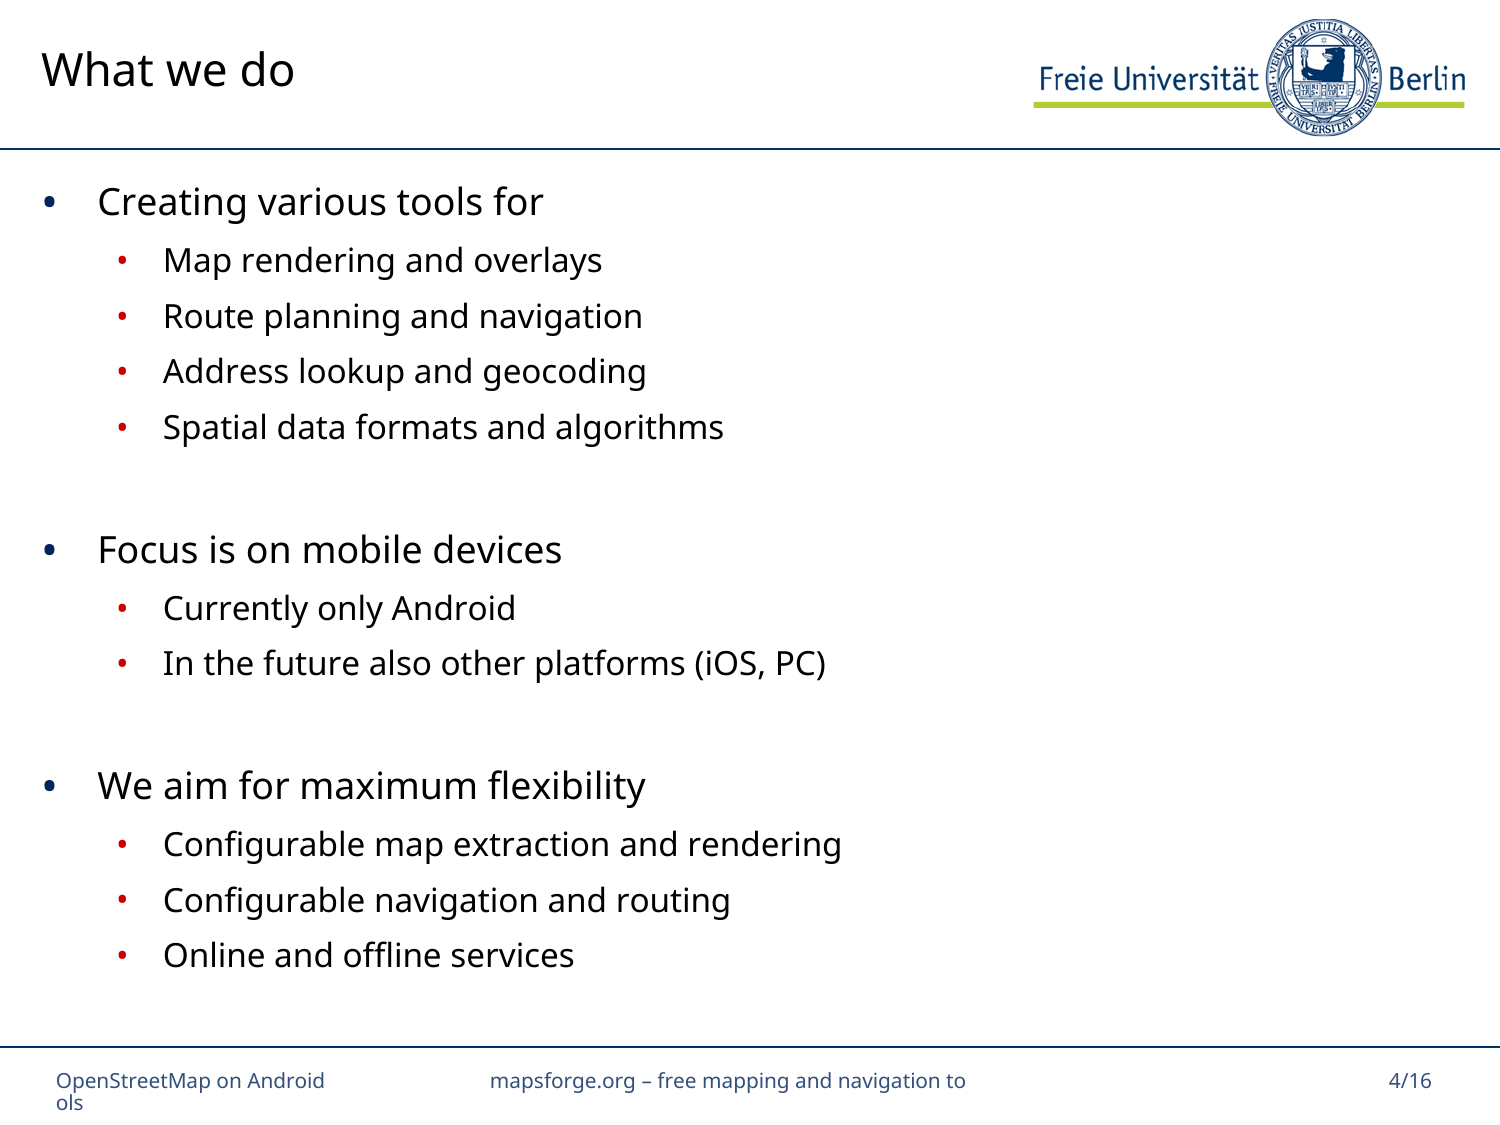

# What we do
Creating various tools for
Map rendering and overlays
Route planning and navigation
Address lookup and geocoding
Spatial data formats and algorithms
Focus is on mobile devices
Currently only Android
In the future also other platforms (iOS, PC)
We aim for maximum flexibility
Configurable map extraction and rendering
Configurable navigation and routing
Online and offline services
OpenStreetMap on Android mapsforge.org – free mapping and navigation tools
4